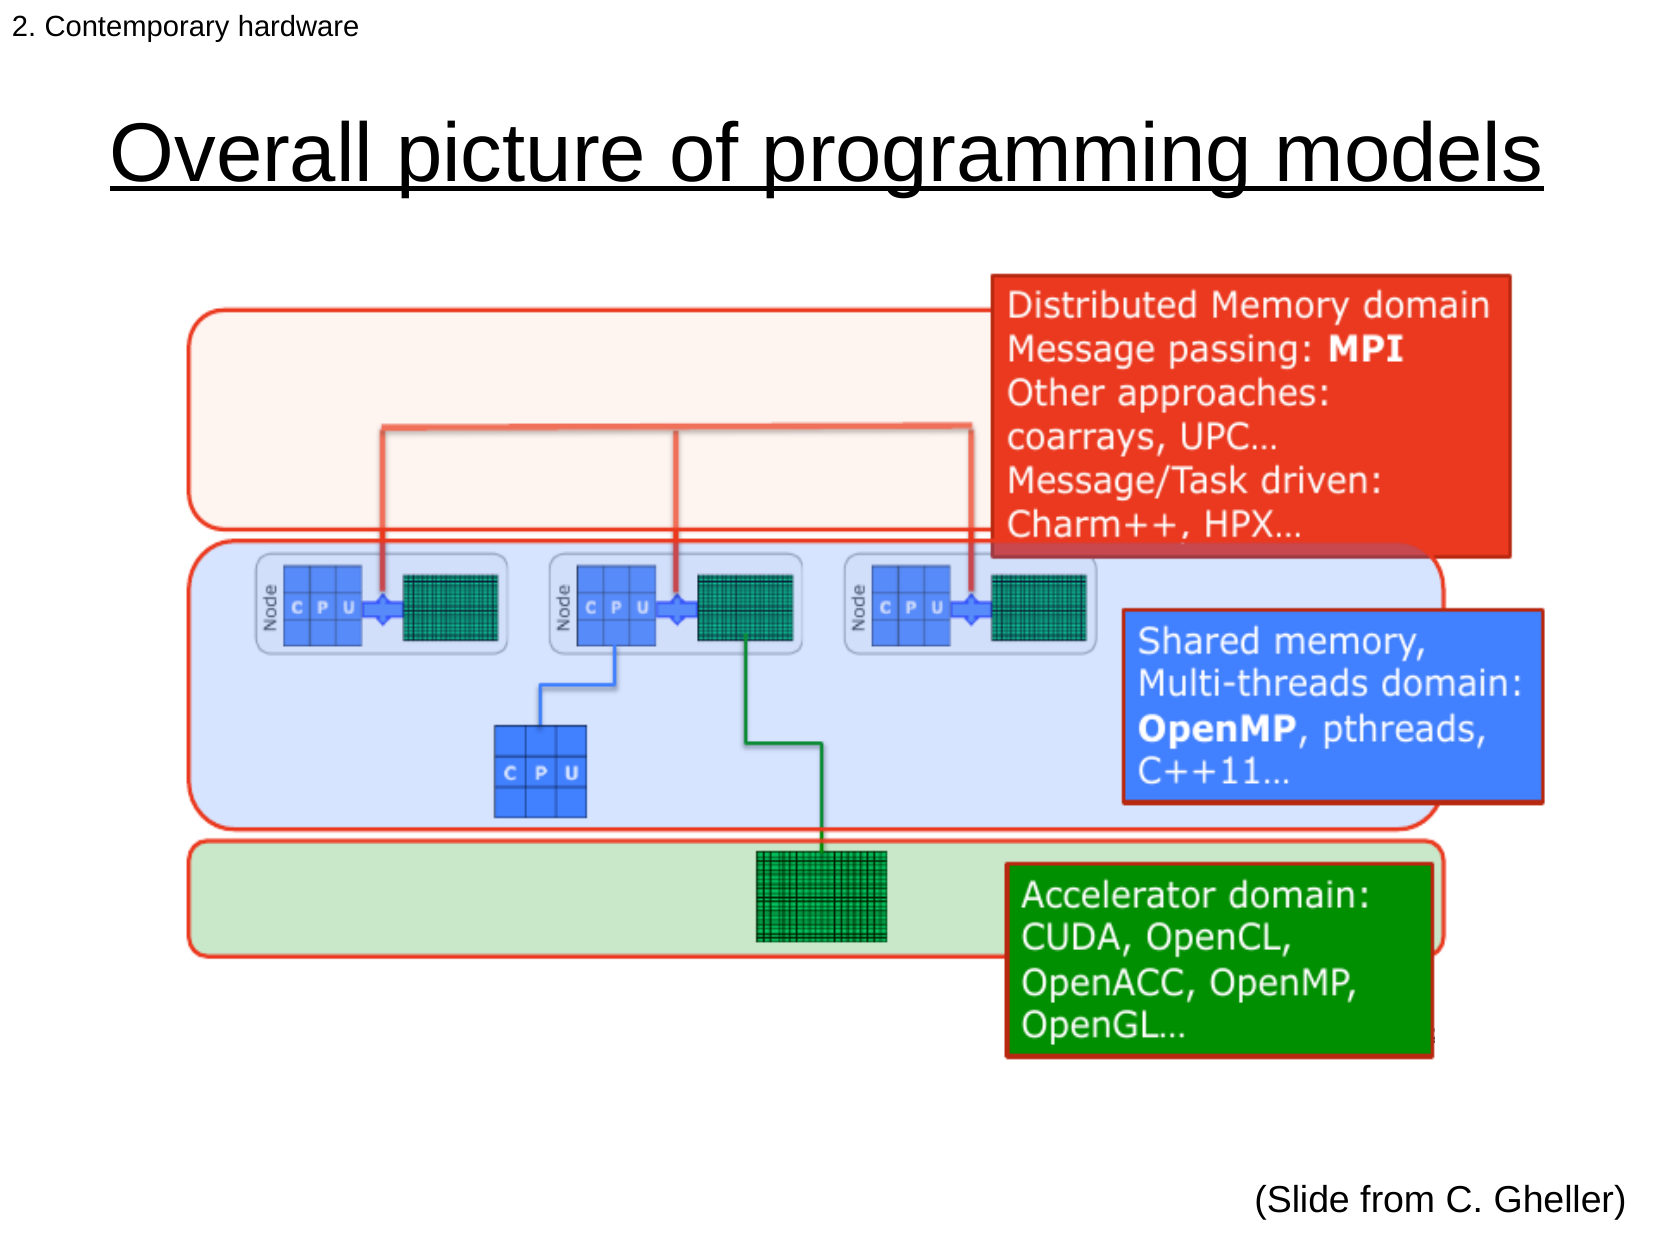

2. Contemporary hardware
# Overall picture of programming models
(Slide from C. Gheller)